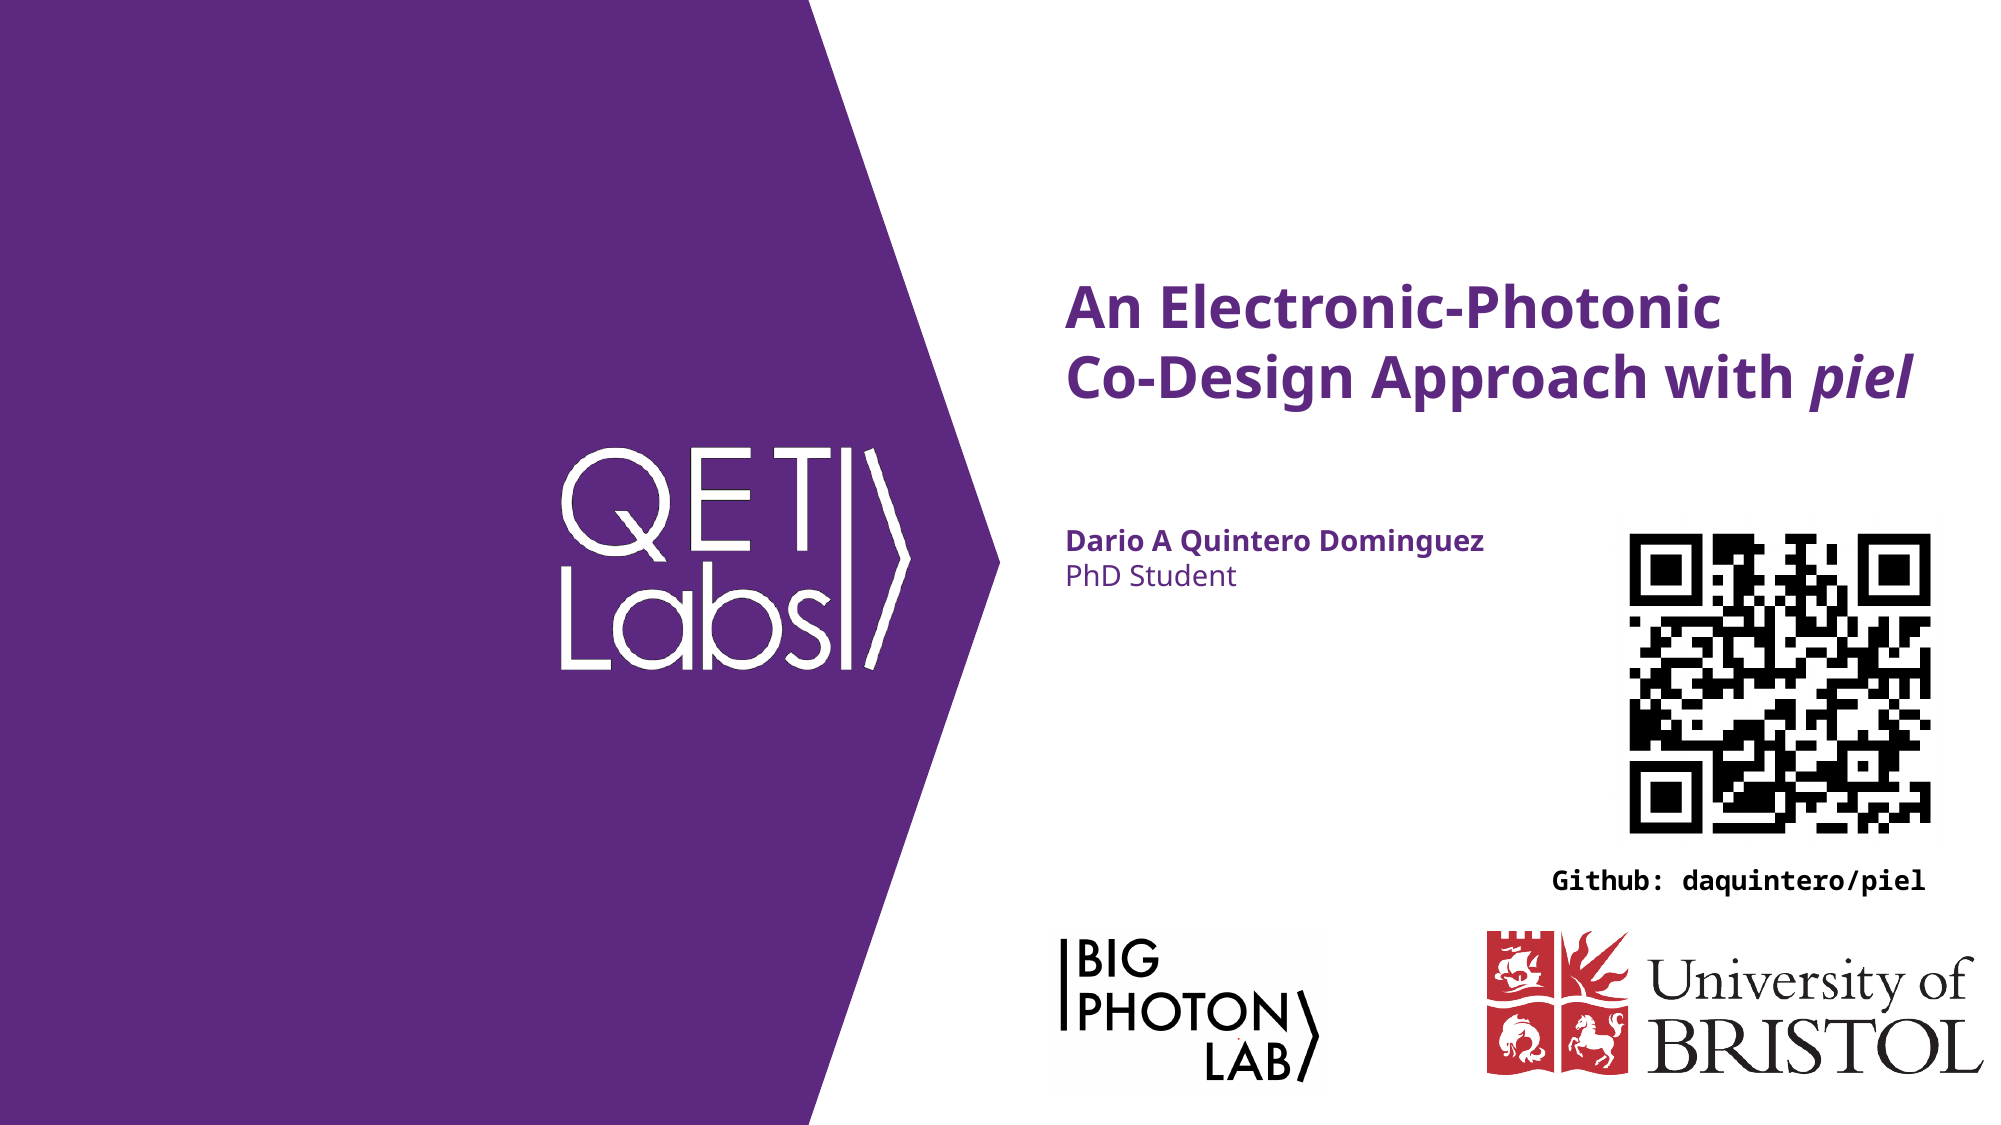

An Electronic-Photonic
Co-Design Approach with piel
Dario A Quintero Dominguez
PhD Student
Github: daquintero/piel